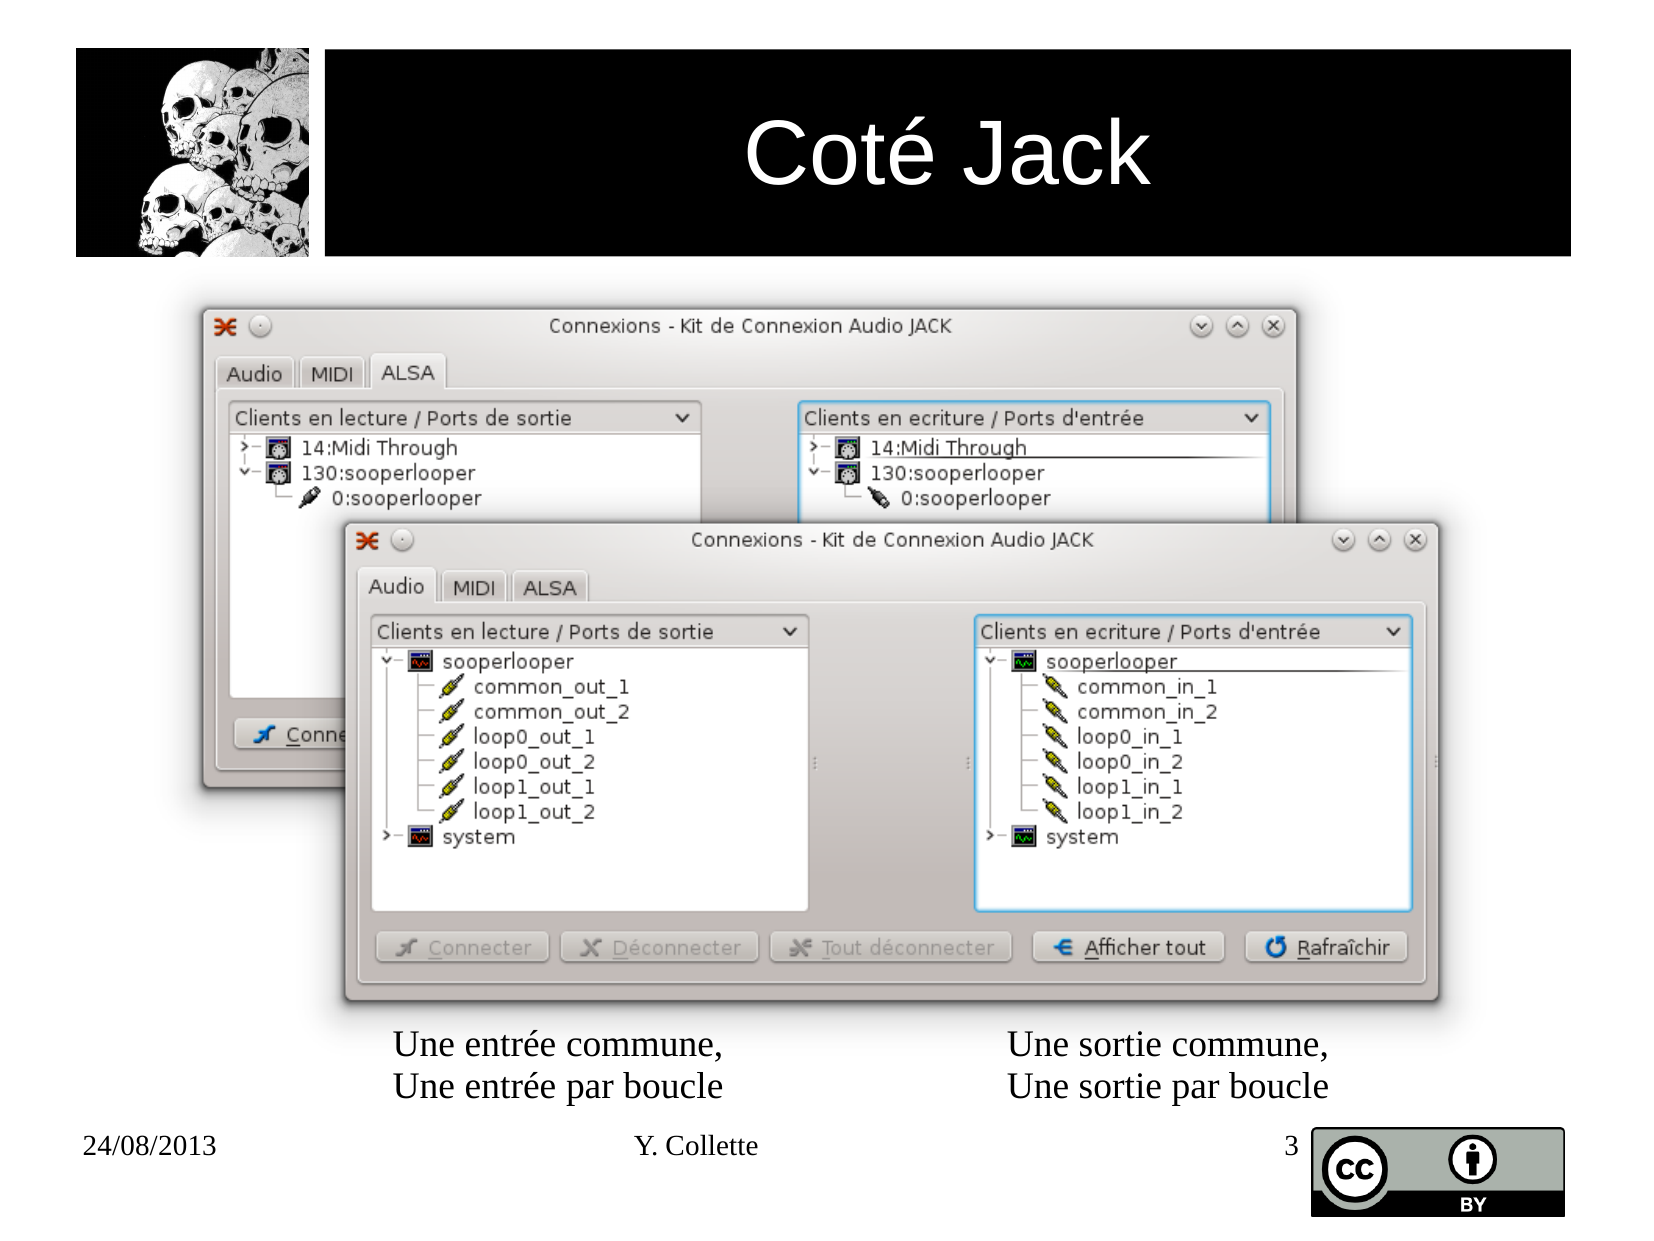

# Coté Jack
Une entrée commune,
Une entrée par boucle
Une sortie commune,
Une sortie par boucle
Y. Collette
3